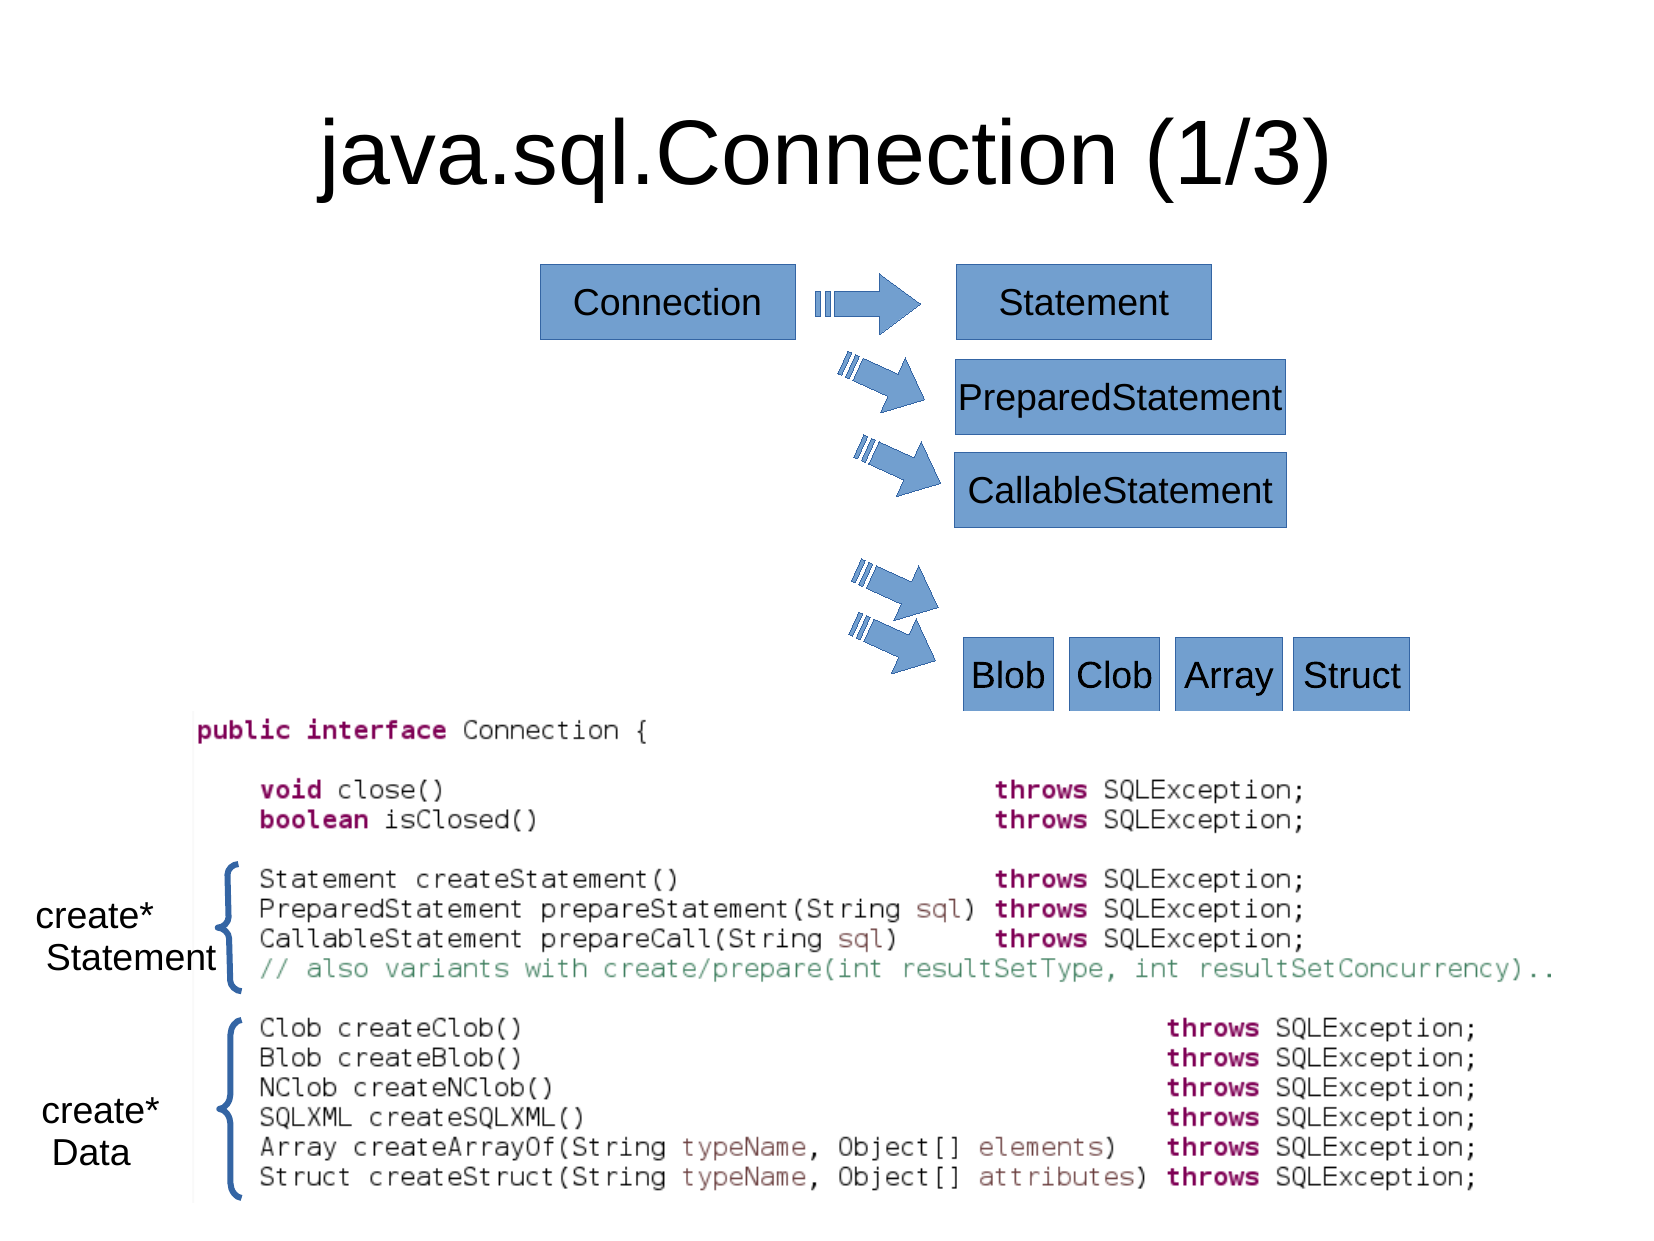

# java.sql.Connection (1/3)
Connection
Statement
PreparedStatement
CallableStatement
Blob
Clob
Array
Struct
create*
 Statement
create*
 Data